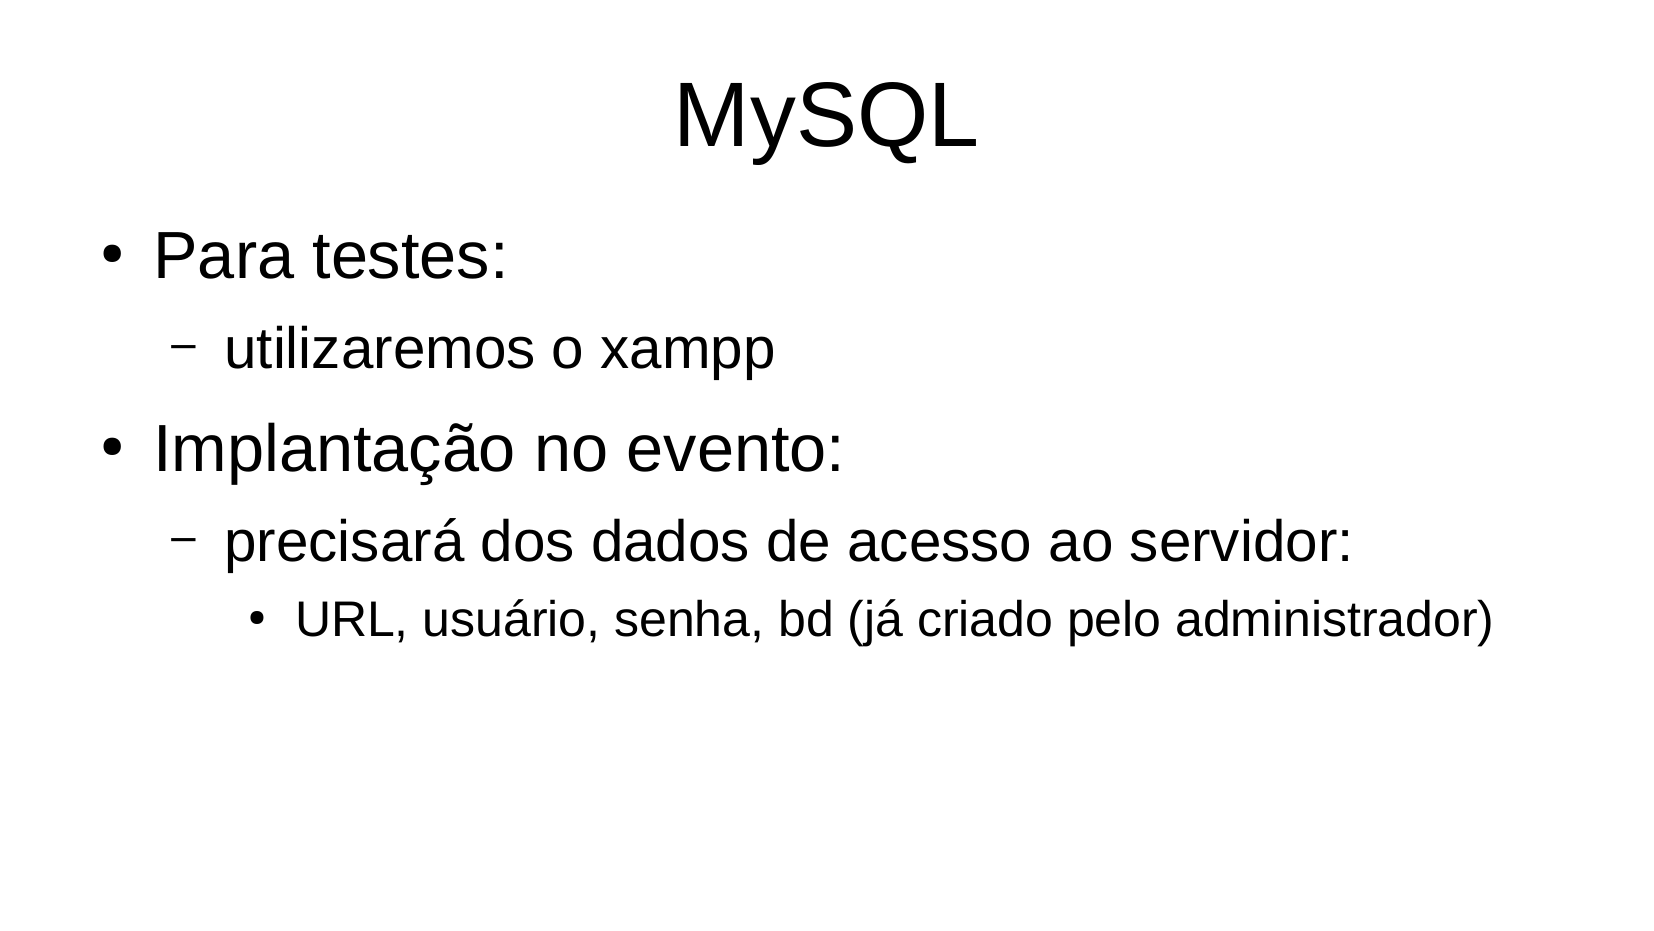

# MySQL
Para testes:
utilizaremos o xampp
Implantação no evento:
precisará dos dados de acesso ao servidor:
URL, usuário, senha, bd (já criado pelo administrador)